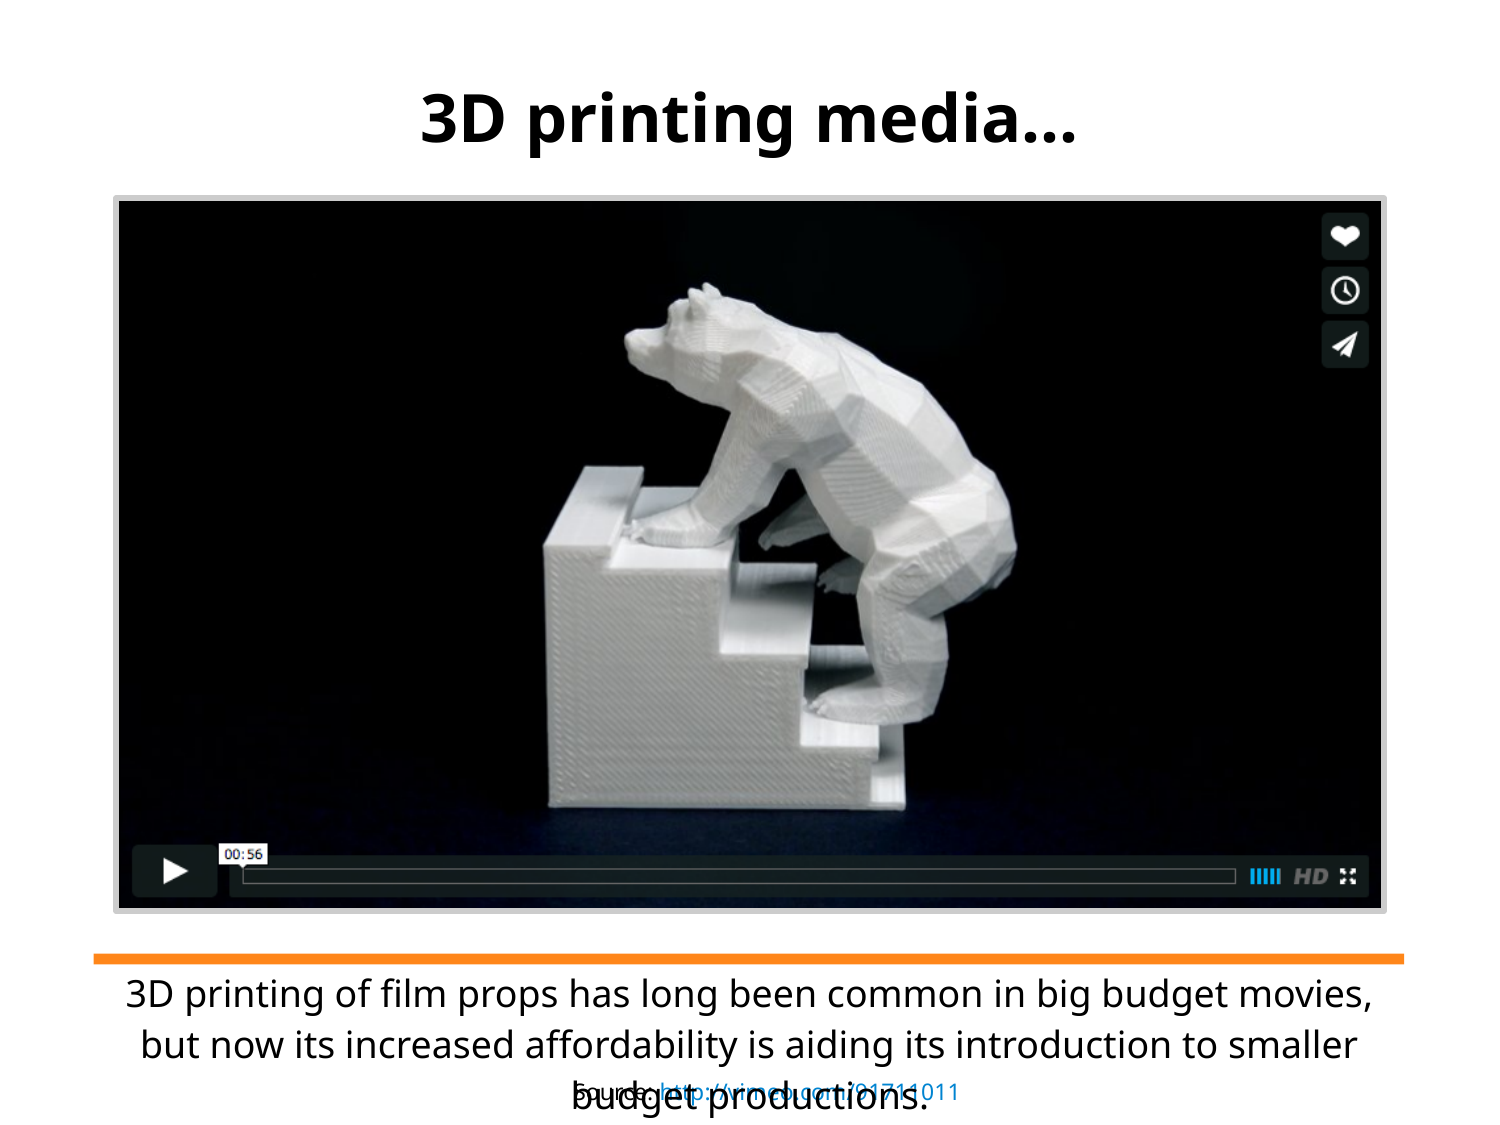

# 3D printing media...
3D printing of film props has long been common in big budget movies, but now its increased affordability is aiding its introduction to smaller budget productions.
Source: http://vimeo.com/91711011